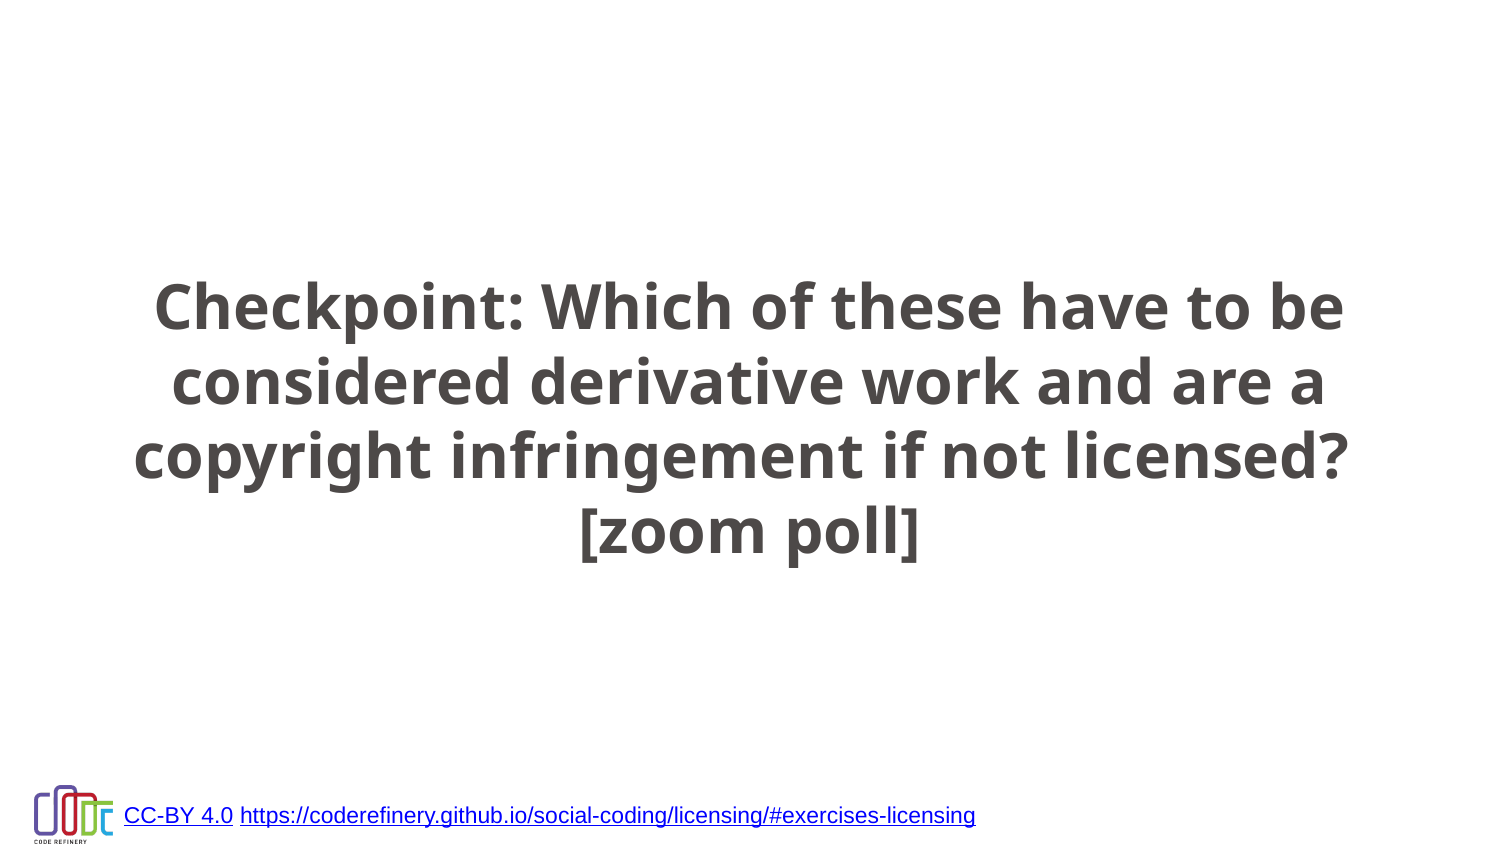

# Checkpoint: Which of these have to be considered derivative work and are a copyright infringement if not licensed? [zoom poll]
CC-BY 4.0 https://coderefinery.github.io/social-coding/licensing/#exercises-licensing